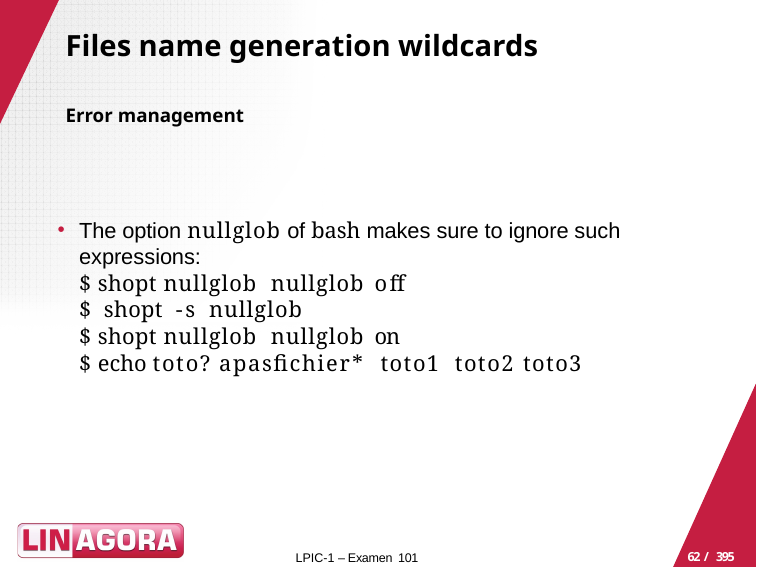

Files name generation wildcards
Error management
The option nullglob of bash makes sure to ignore such expressions:
$ shopt nullglob nullglob	off
$ shopt -s nullglob
$ shopt nullglob nullglob	on
$ echo toto? apasfichier* toto1 toto2 toto3
LPIC-1 – Examen 101